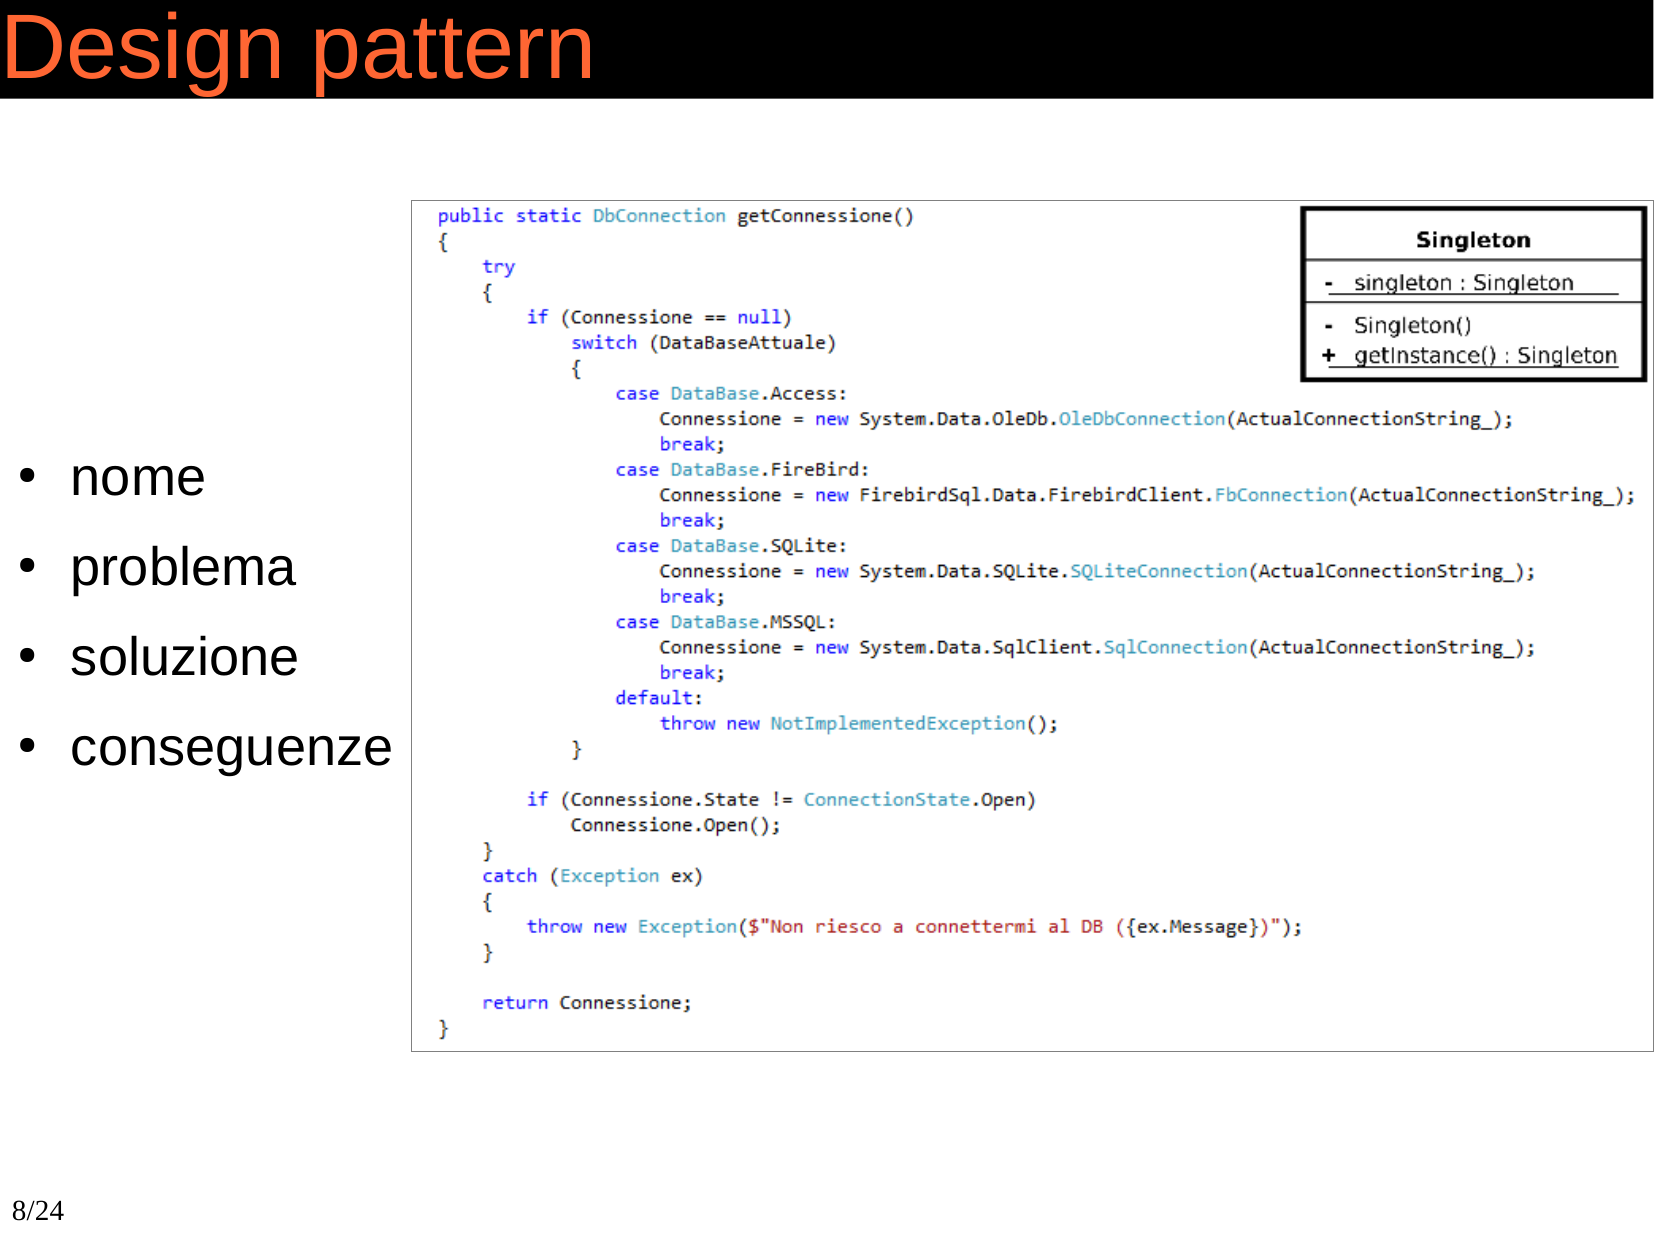

# Design pattern
nome
problema
soluzione
conseguenze
8